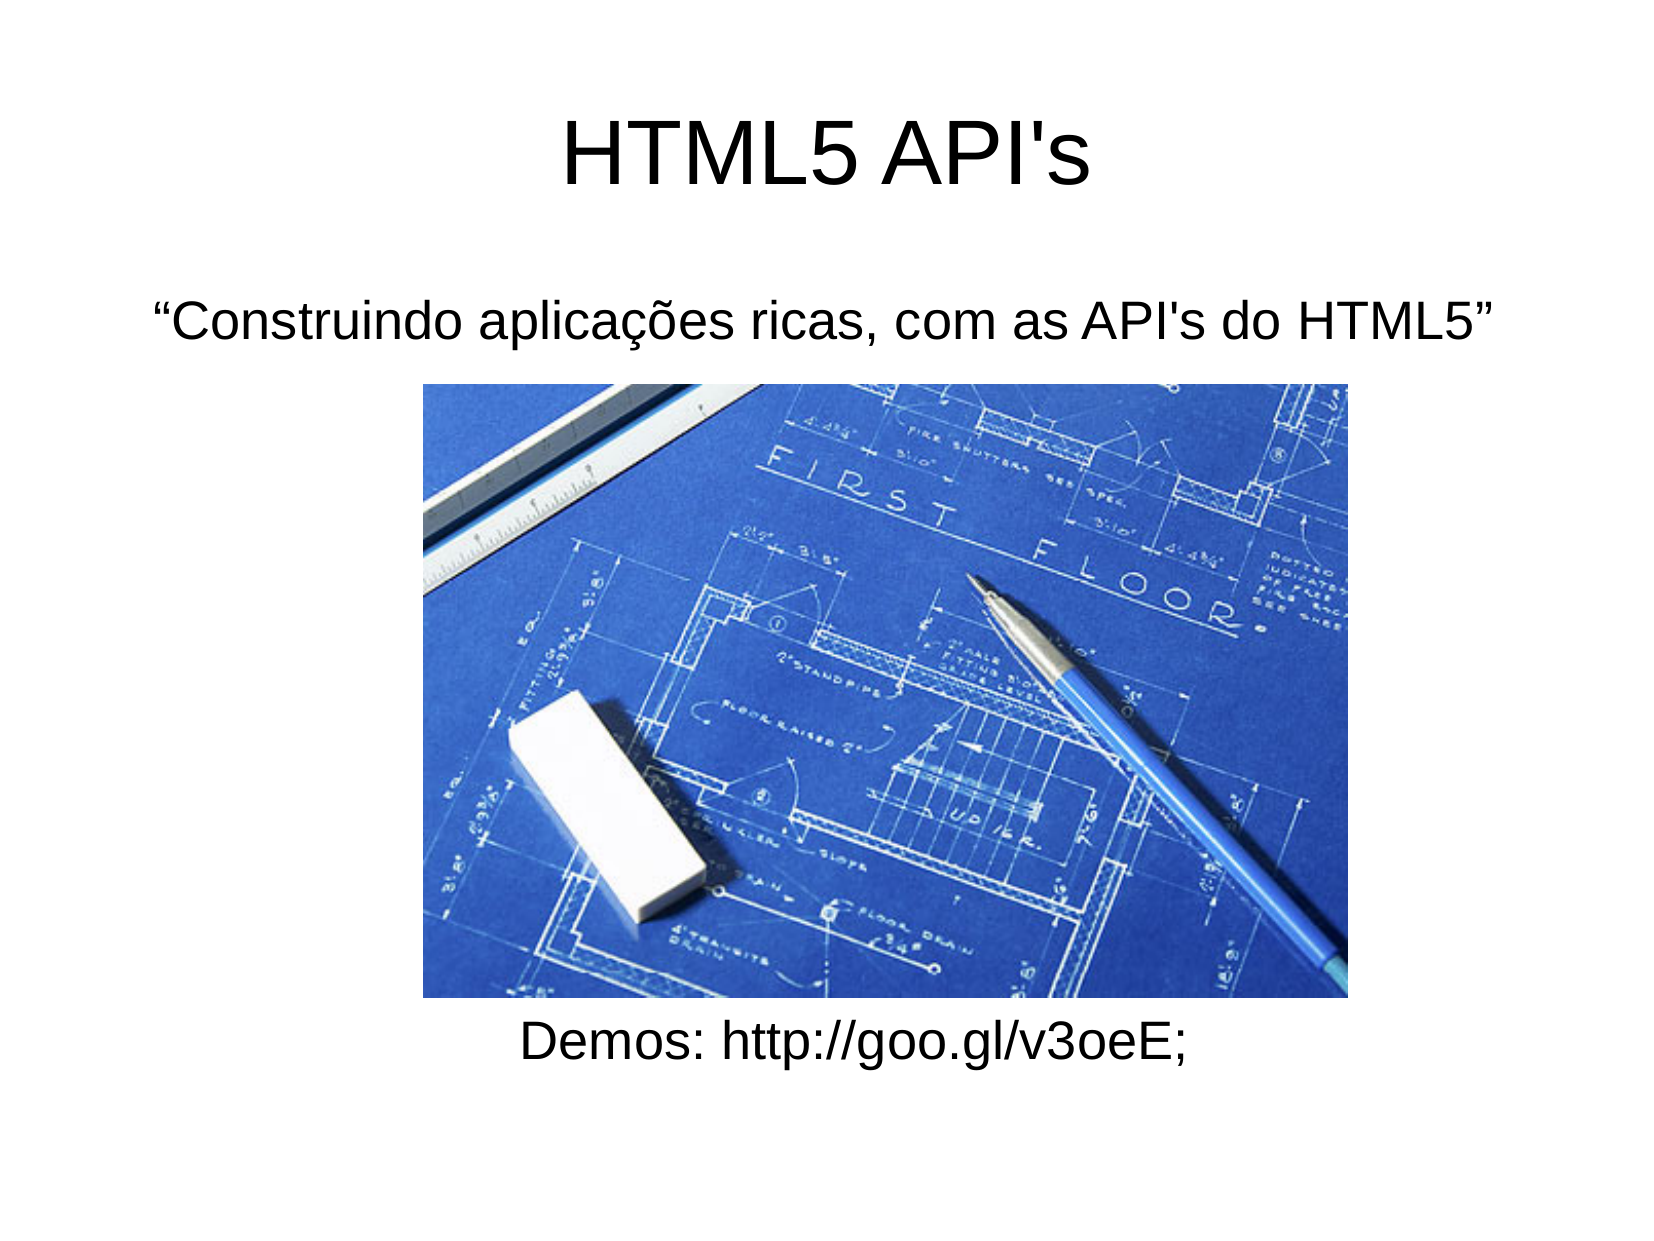

# HTML5 API's
“Construindo aplicações ricas, com as API's do HTML5”
Demos: http://goo.gl/v3oeE;